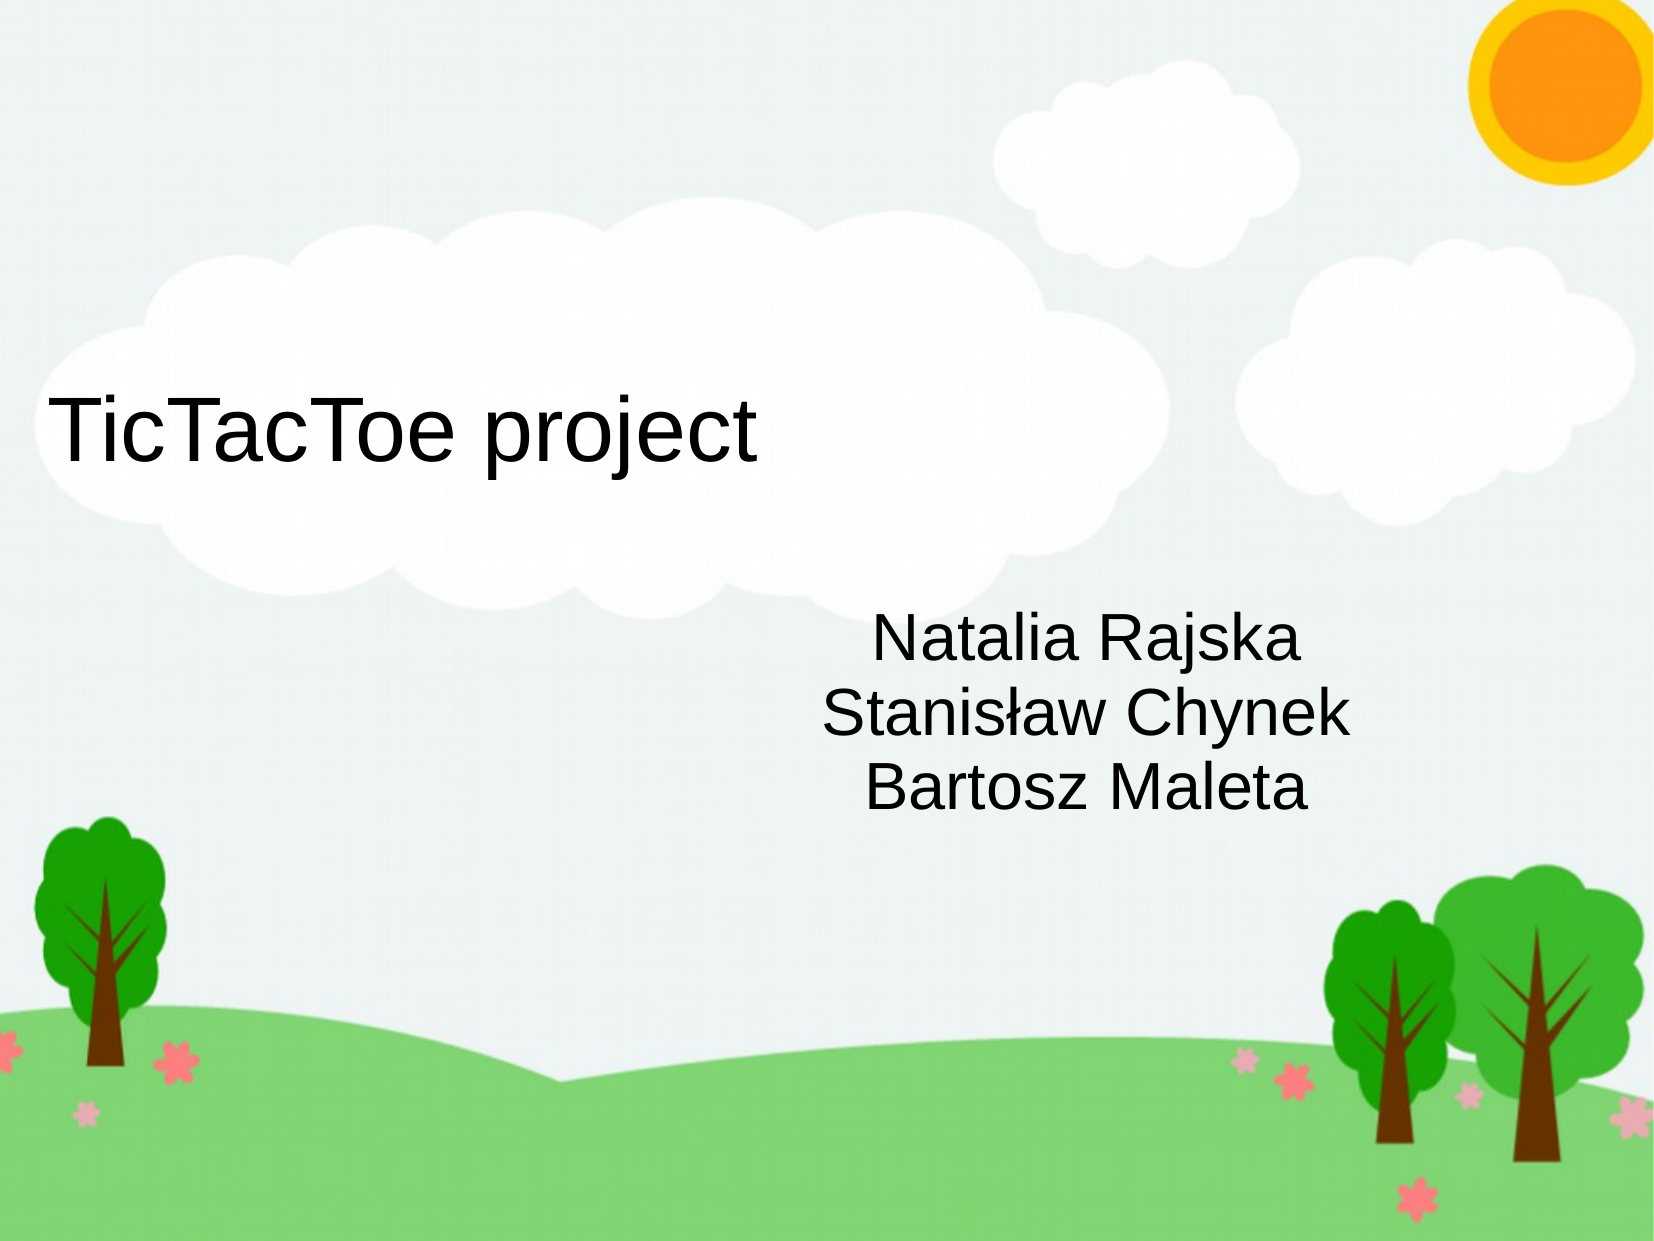

# TicTacToe project
Natalia Rajska
Stanisław Chynek
Bartosz Maleta